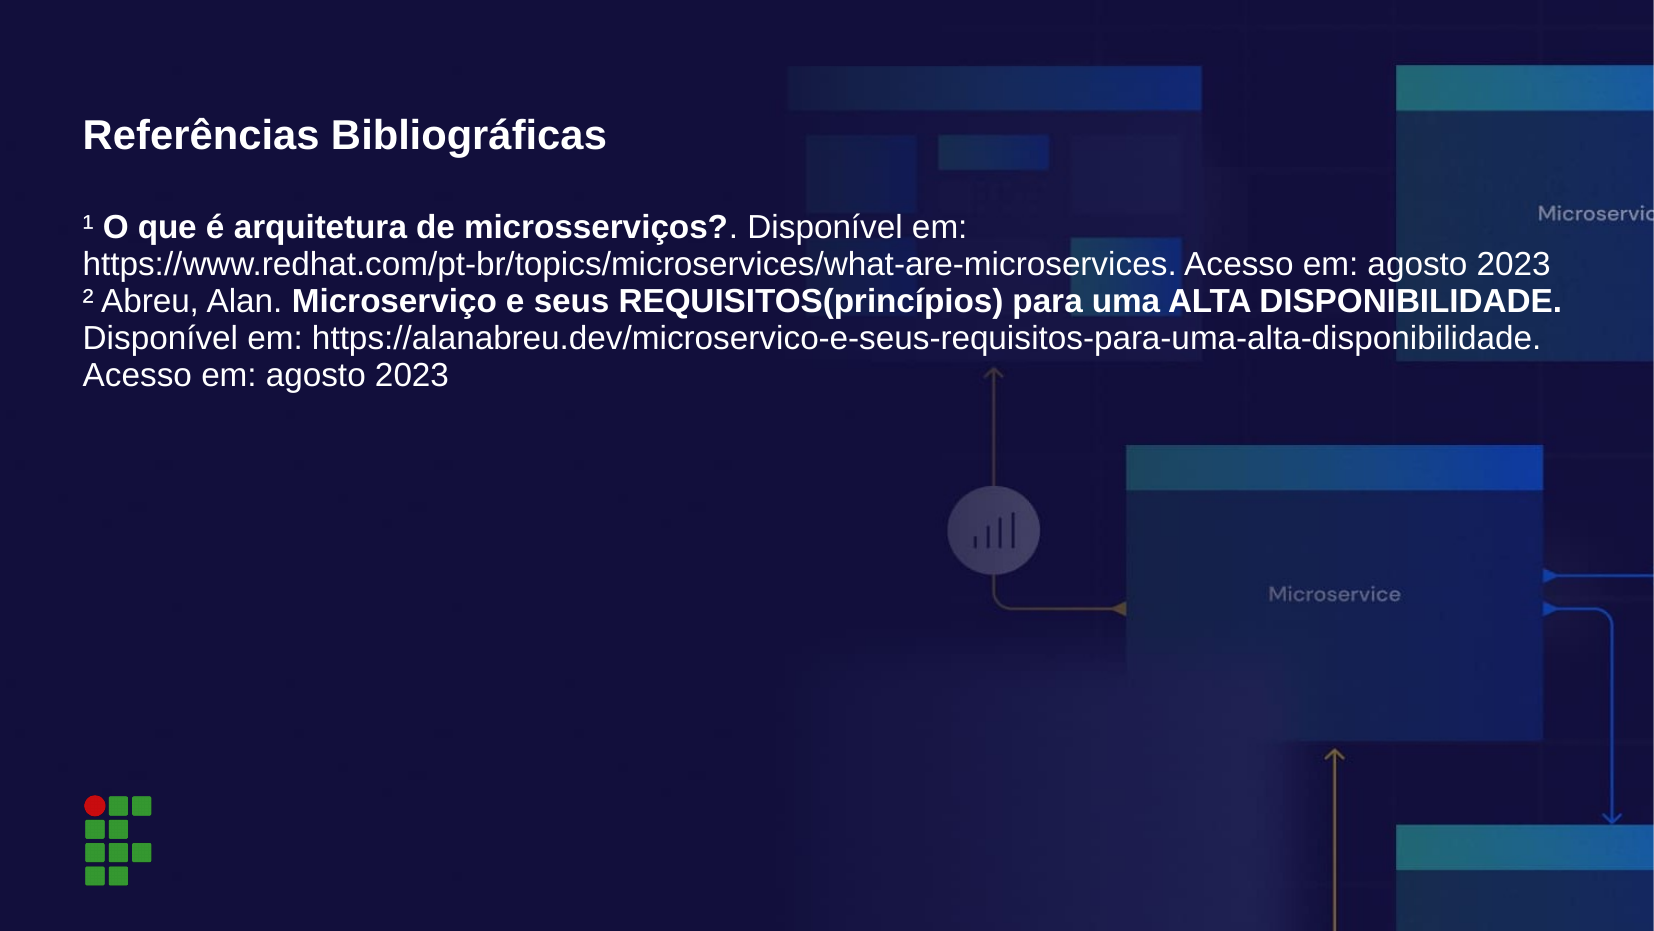

# Referências Bibliográficas
¹ O que é arquitetura de microsserviços?. Disponível em: https://www.redhat.com/pt-br/topics/microservices/what-are-microservices. Acesso em: agosto 2023
² Abreu, Alan. Microserviço e seus REQUISITOS(princípios) para uma ALTA DISPONIBILIDADE. Disponível em: https://alanabreu.dev/microservico-e-seus-requisitos-para-uma-alta-disponibilidade. Acesso em: agosto 2023